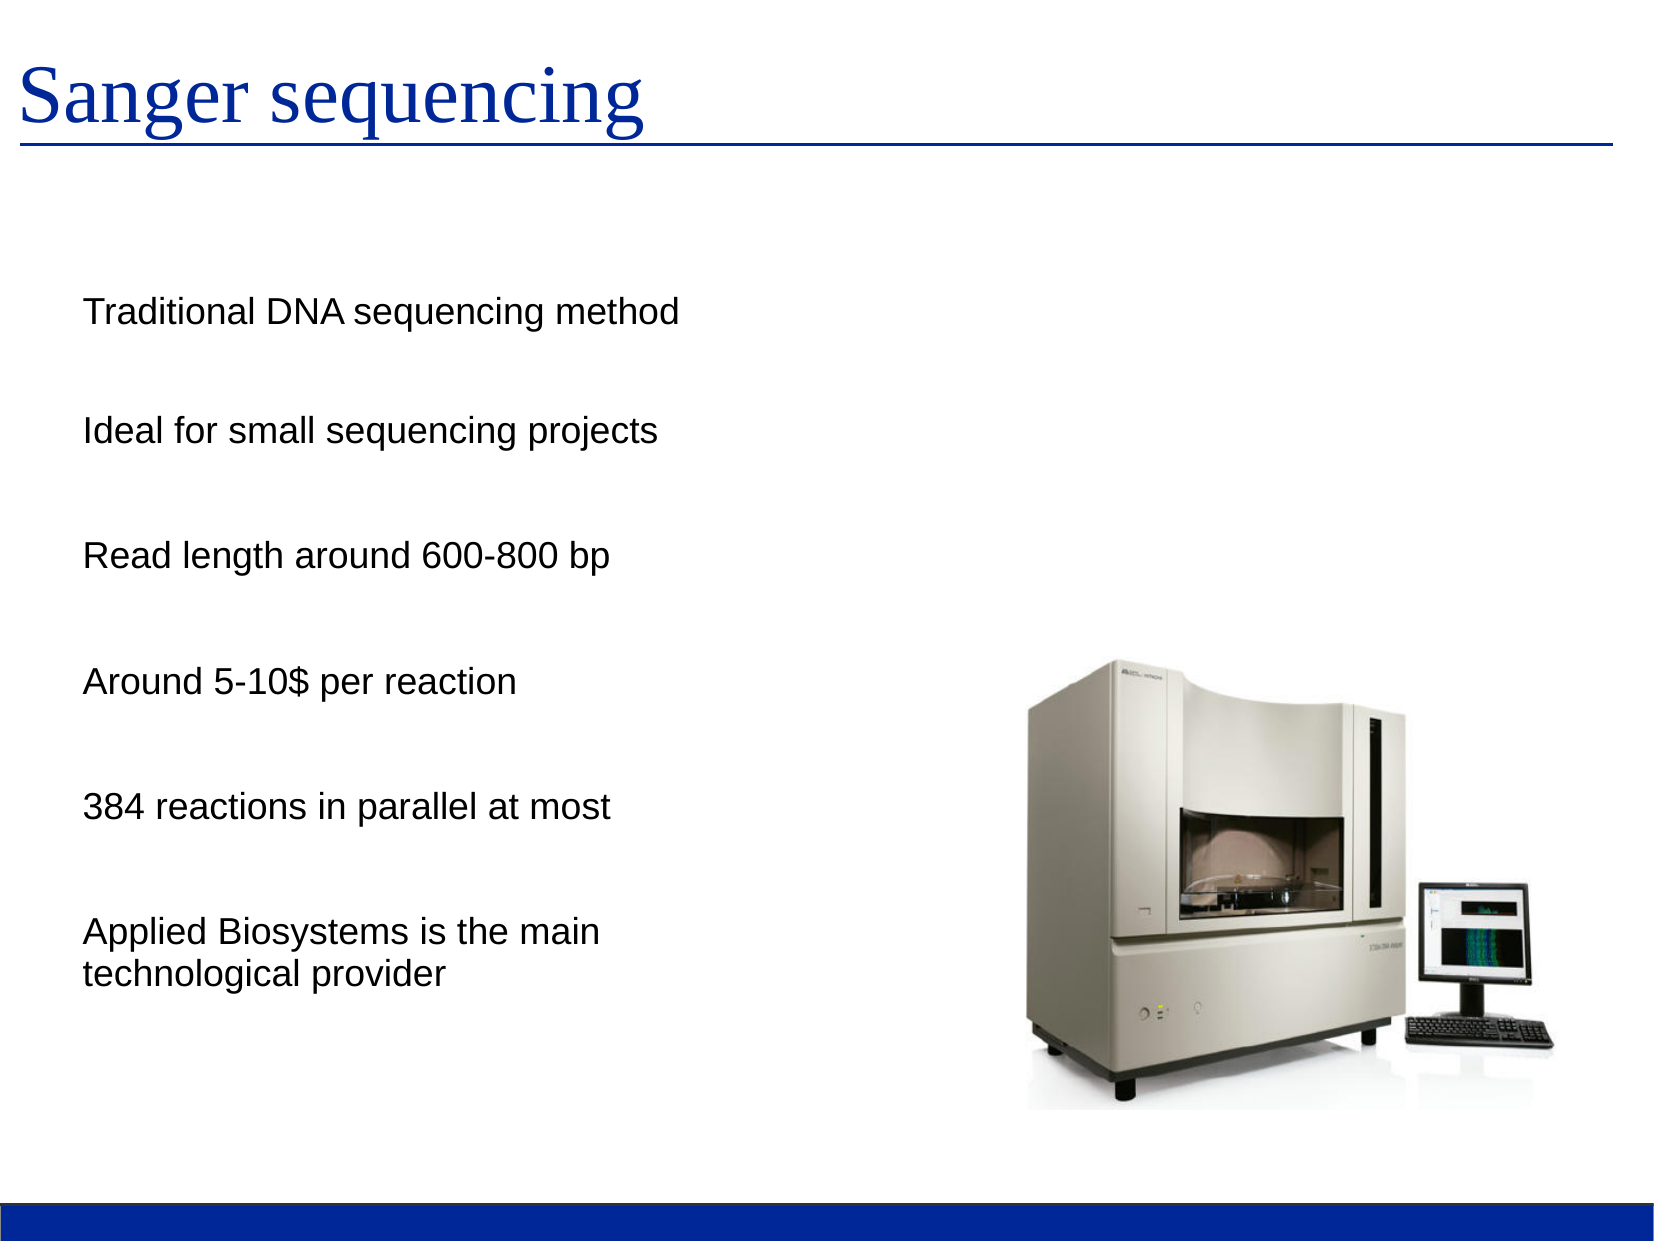

# Sanger sequencing
Traditional DNA sequencing method
Ideal for small sequencing projects
Read length around 600-800 bp
Around 5-10$ per reaction
384 reactions in parallel at most
Applied Biosystems is the main technological provider